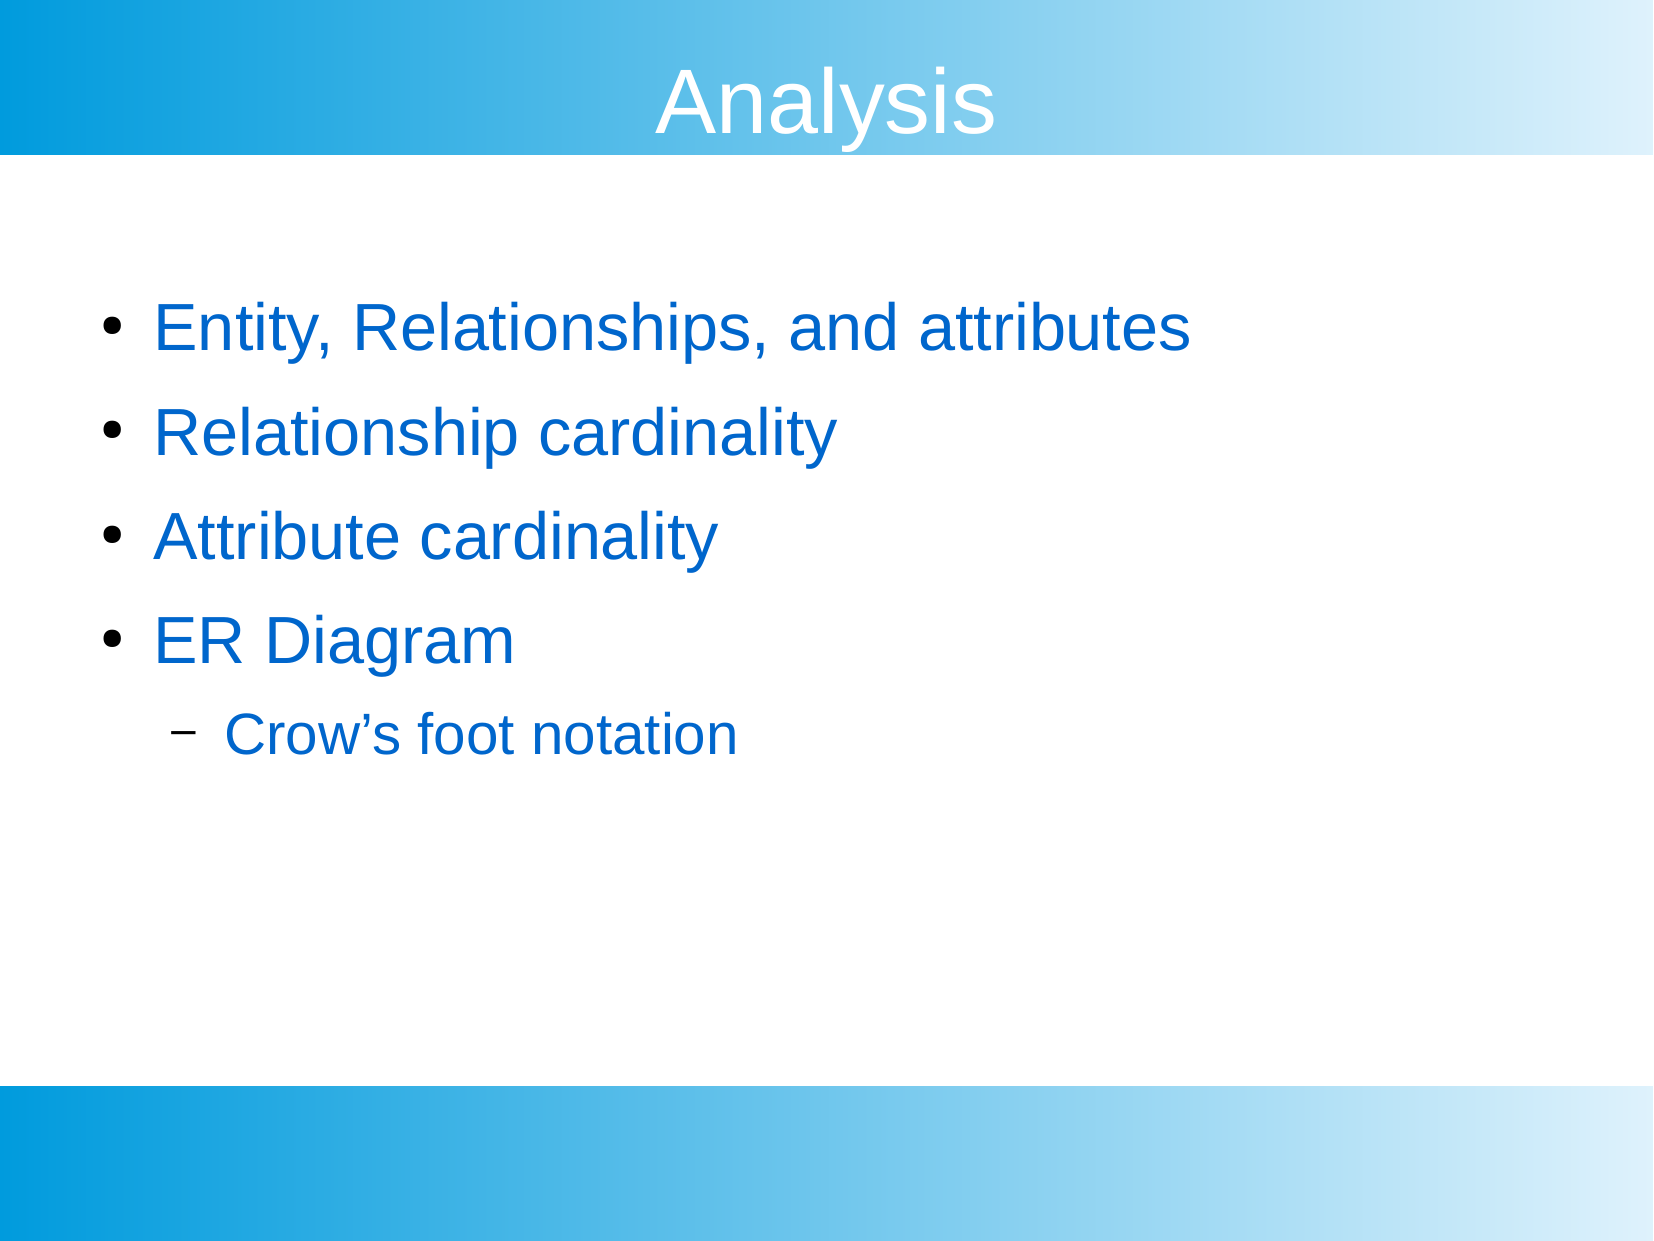

# Analysis
Entity, Relationships, and attributes
Relationship cardinality
Attribute cardinality
ER Diagram
Crow’s foot notation